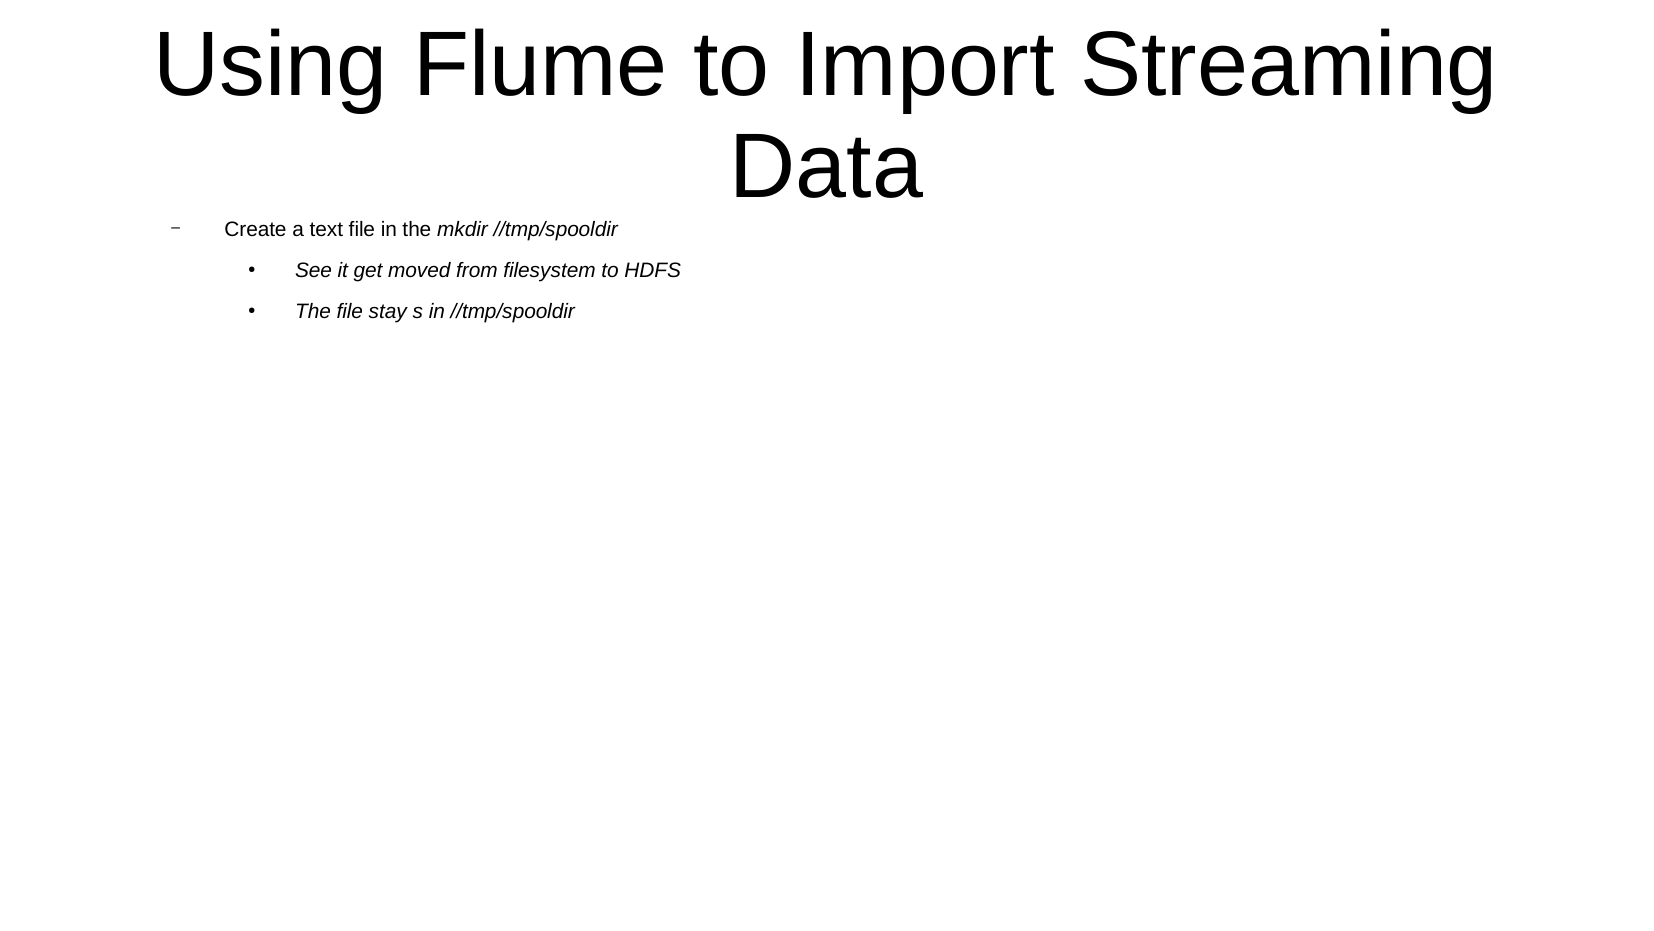

# Using Flume to Import Streaming Data
Create a text file in the mkdir //tmp/spooldir
See it get moved from filesystem to HDFS
The file stay s in //tmp/spooldir